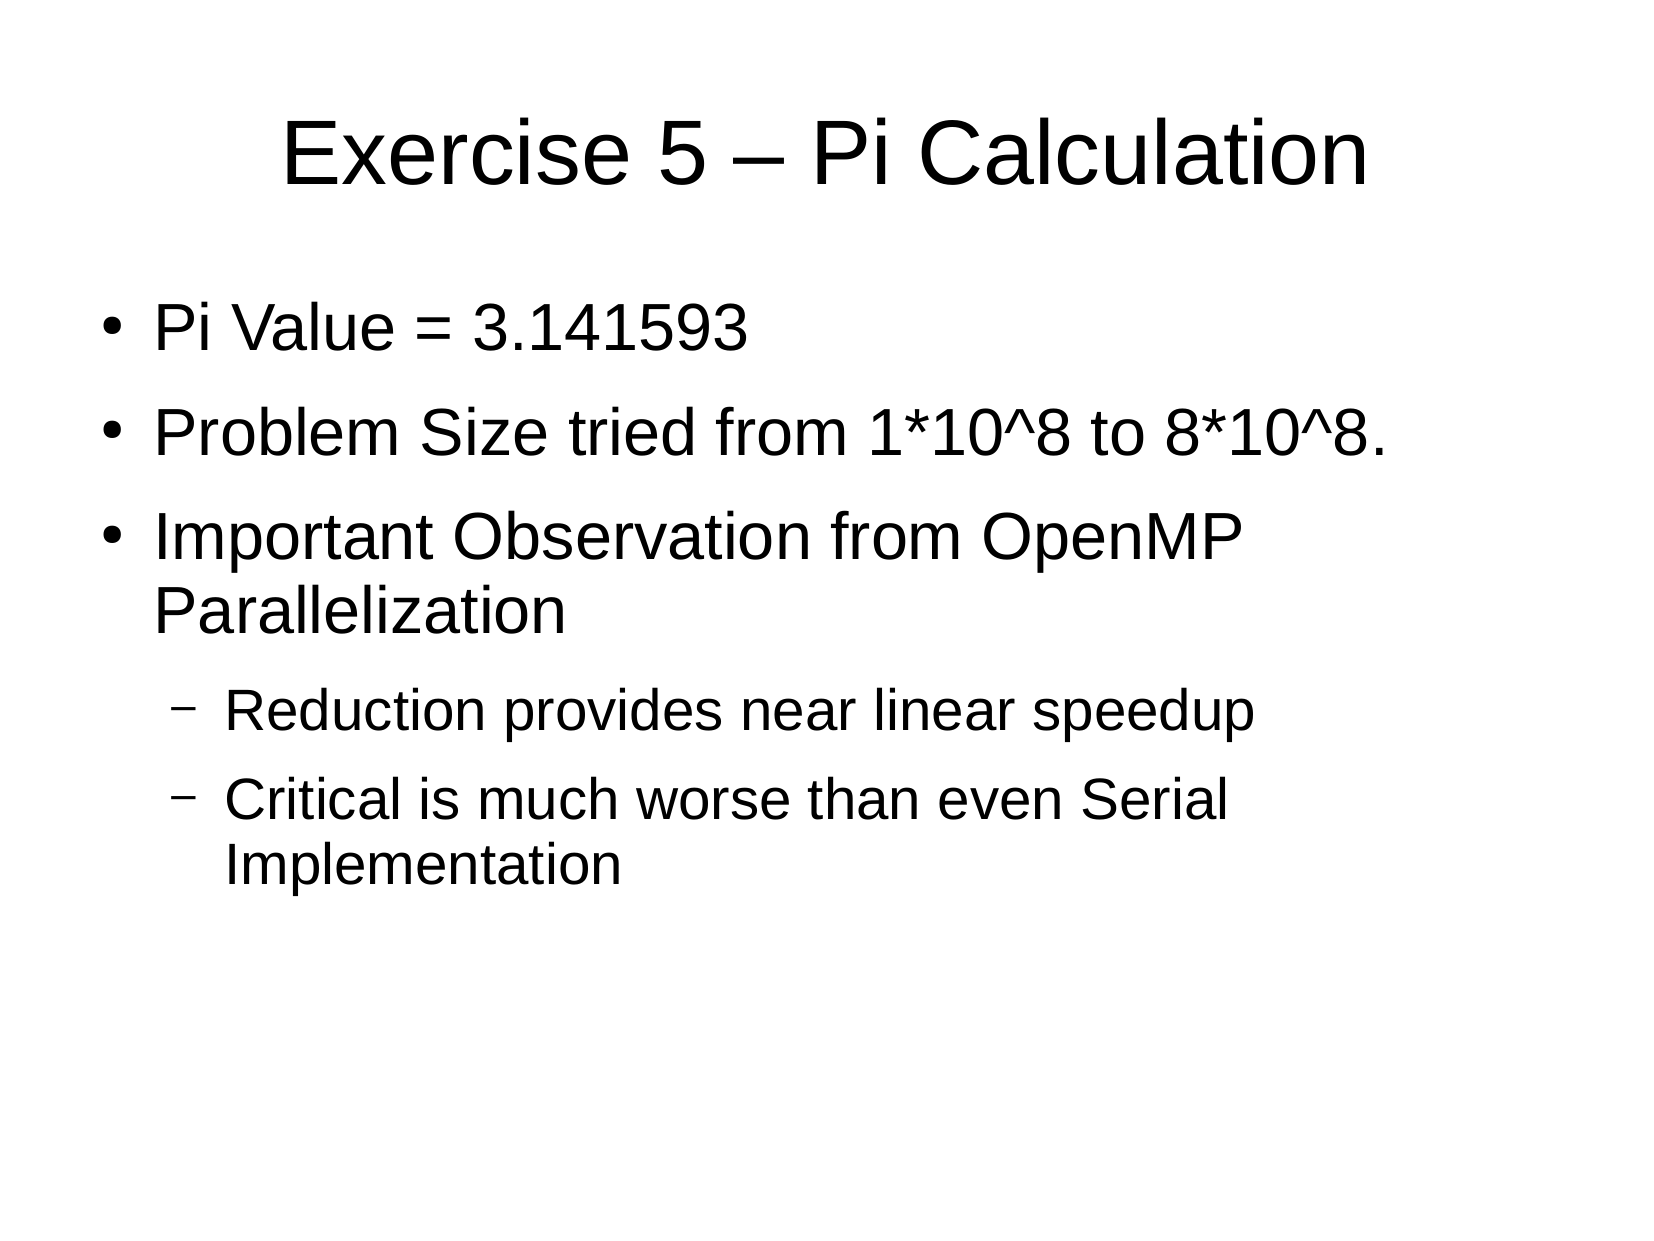

# Exercise 5 – Pi Calculation
Pi Value = 3.141593
Problem Size tried from 1*10^8 to 8*10^8.
Important Observation from OpenMP Parallelization
Reduction provides near linear speedup
Critical is much worse than even Serial Implementation